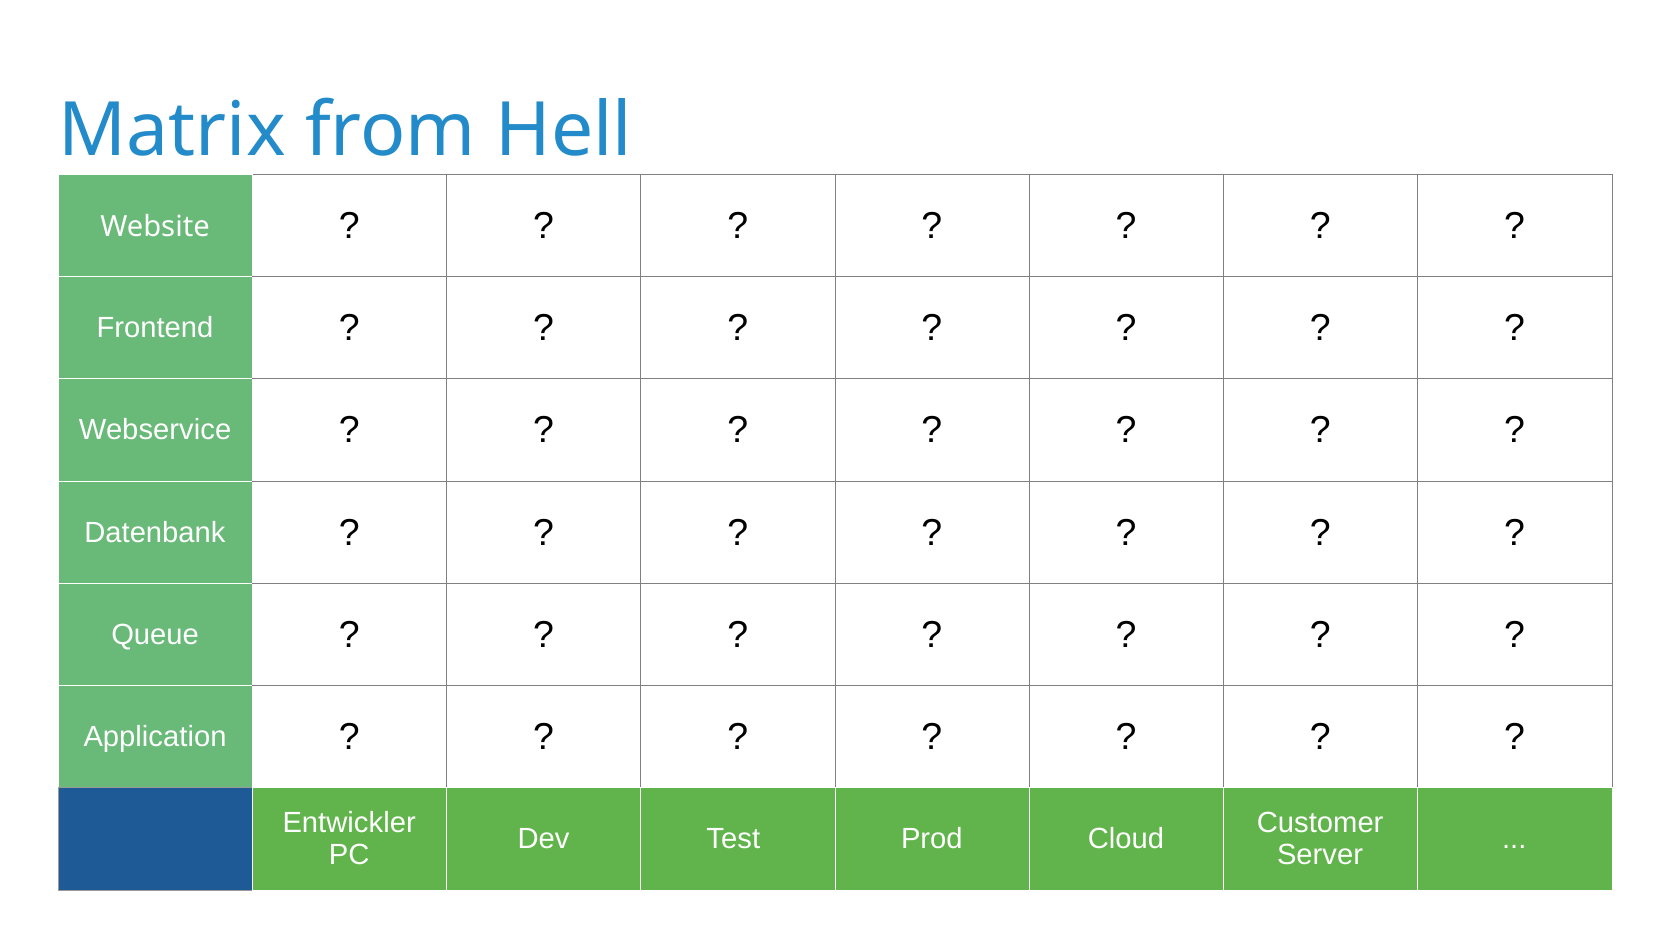

Matrix from Hell
| Website | ? | ? | ? | ? | ? | ? | ? |
| --- | --- | --- | --- | --- | --- | --- | --- |
| Frontend | ? | ? | ? | ? | ? | ? | ? |
| Webservice | ? | ? | ? | ? | ? | ? | ? |
| Datenbank | ? | ? | ? | ? | ? | ? | ? |
| Queue | ? | ? | ? | ? | ? | ? | ? |
| Application | ? | ? | ? | ? | ? | ? | ? |
| | Entwickler PC | Dev | Test | Prod | Cloud | Customer Server | ... |
#